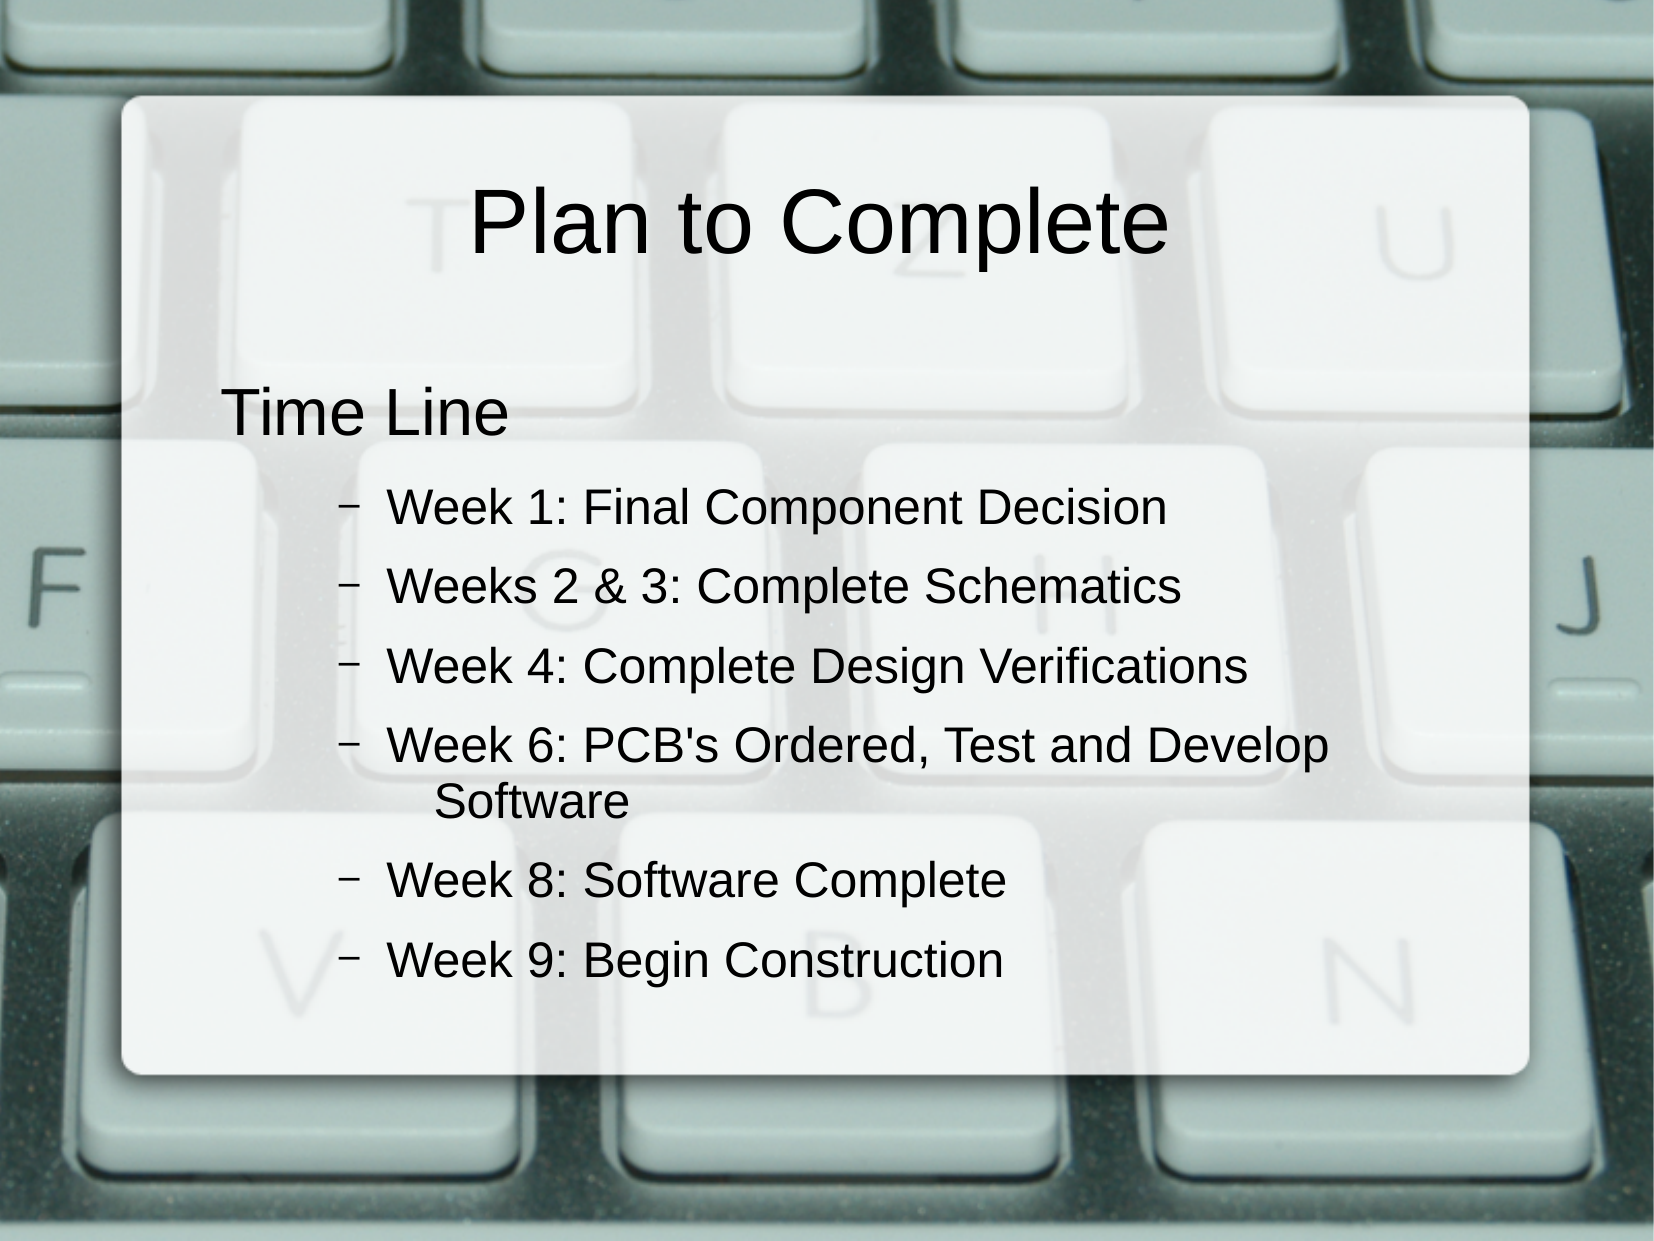

# Plan to Complete
Time Line
Week 1: Final Component Decision
Weeks 2 & 3: Complete Schematics
Week 4: Complete Design Verifications
Week 6: PCB's Ordered, Test and Develop Software
Week 8: Software Complete
Week 9: Begin Construction